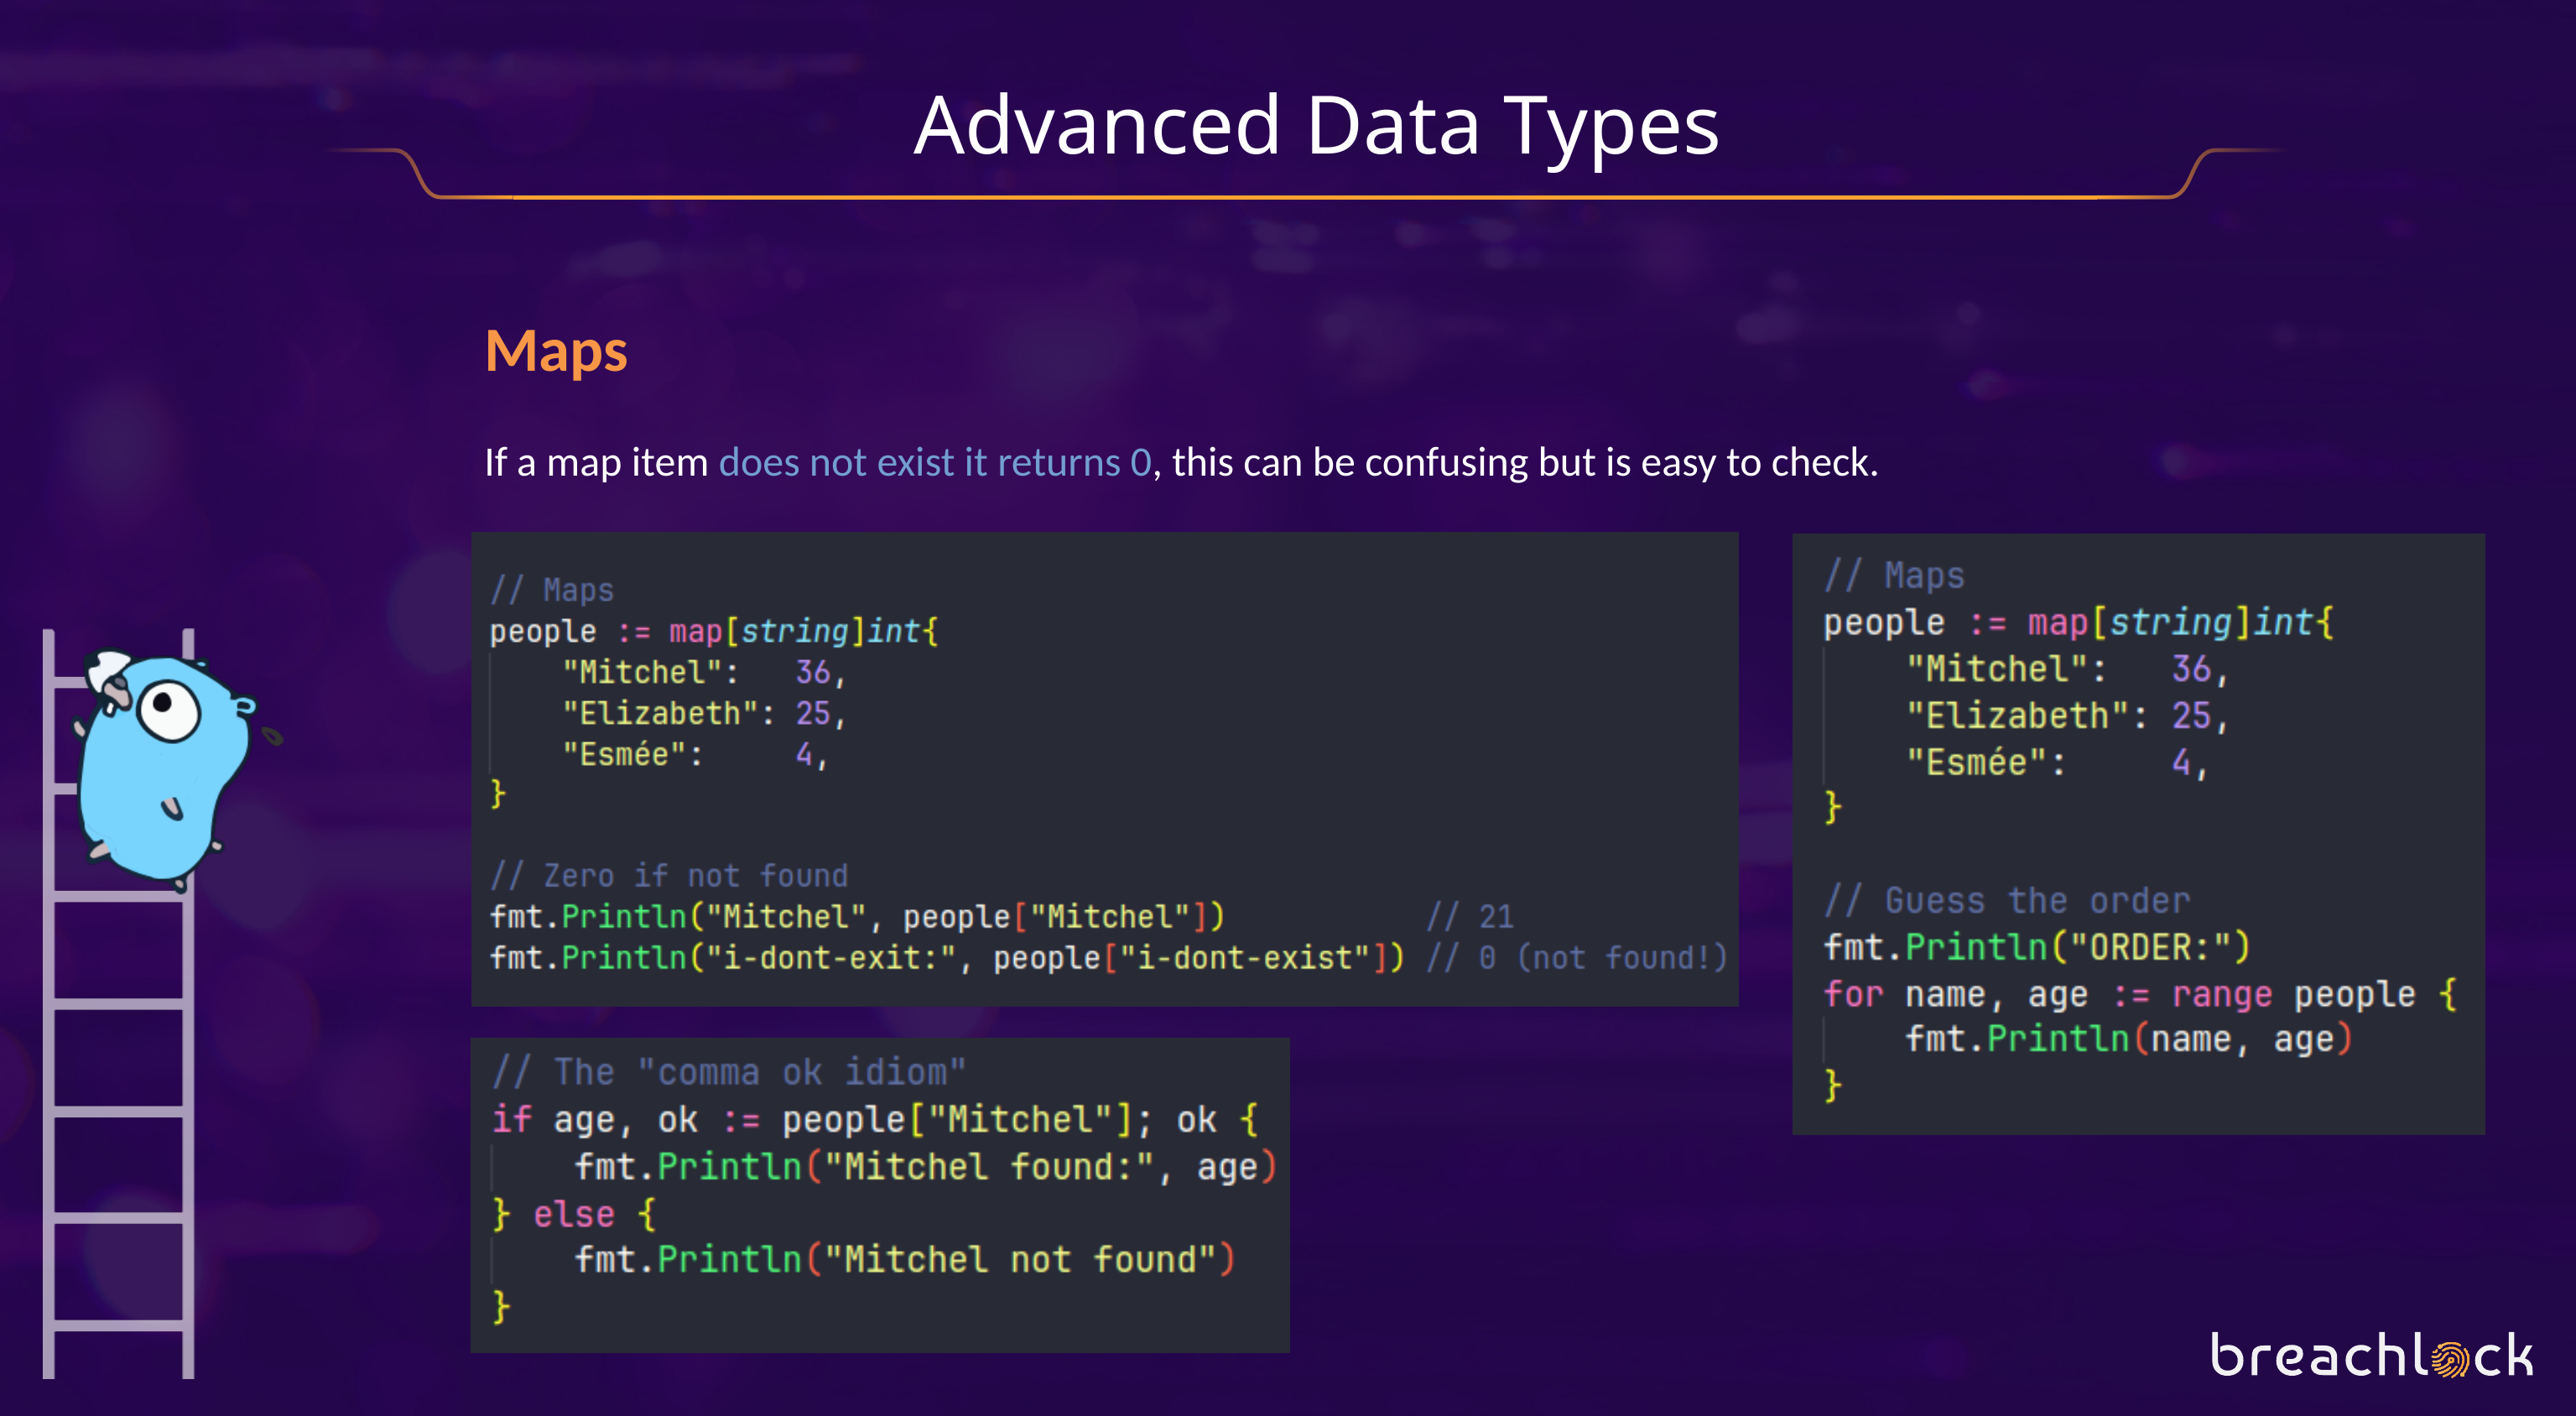

Advanced Data Types
Maps
If a map item does not exist it returns 0, this can be confusing but is easy to check.